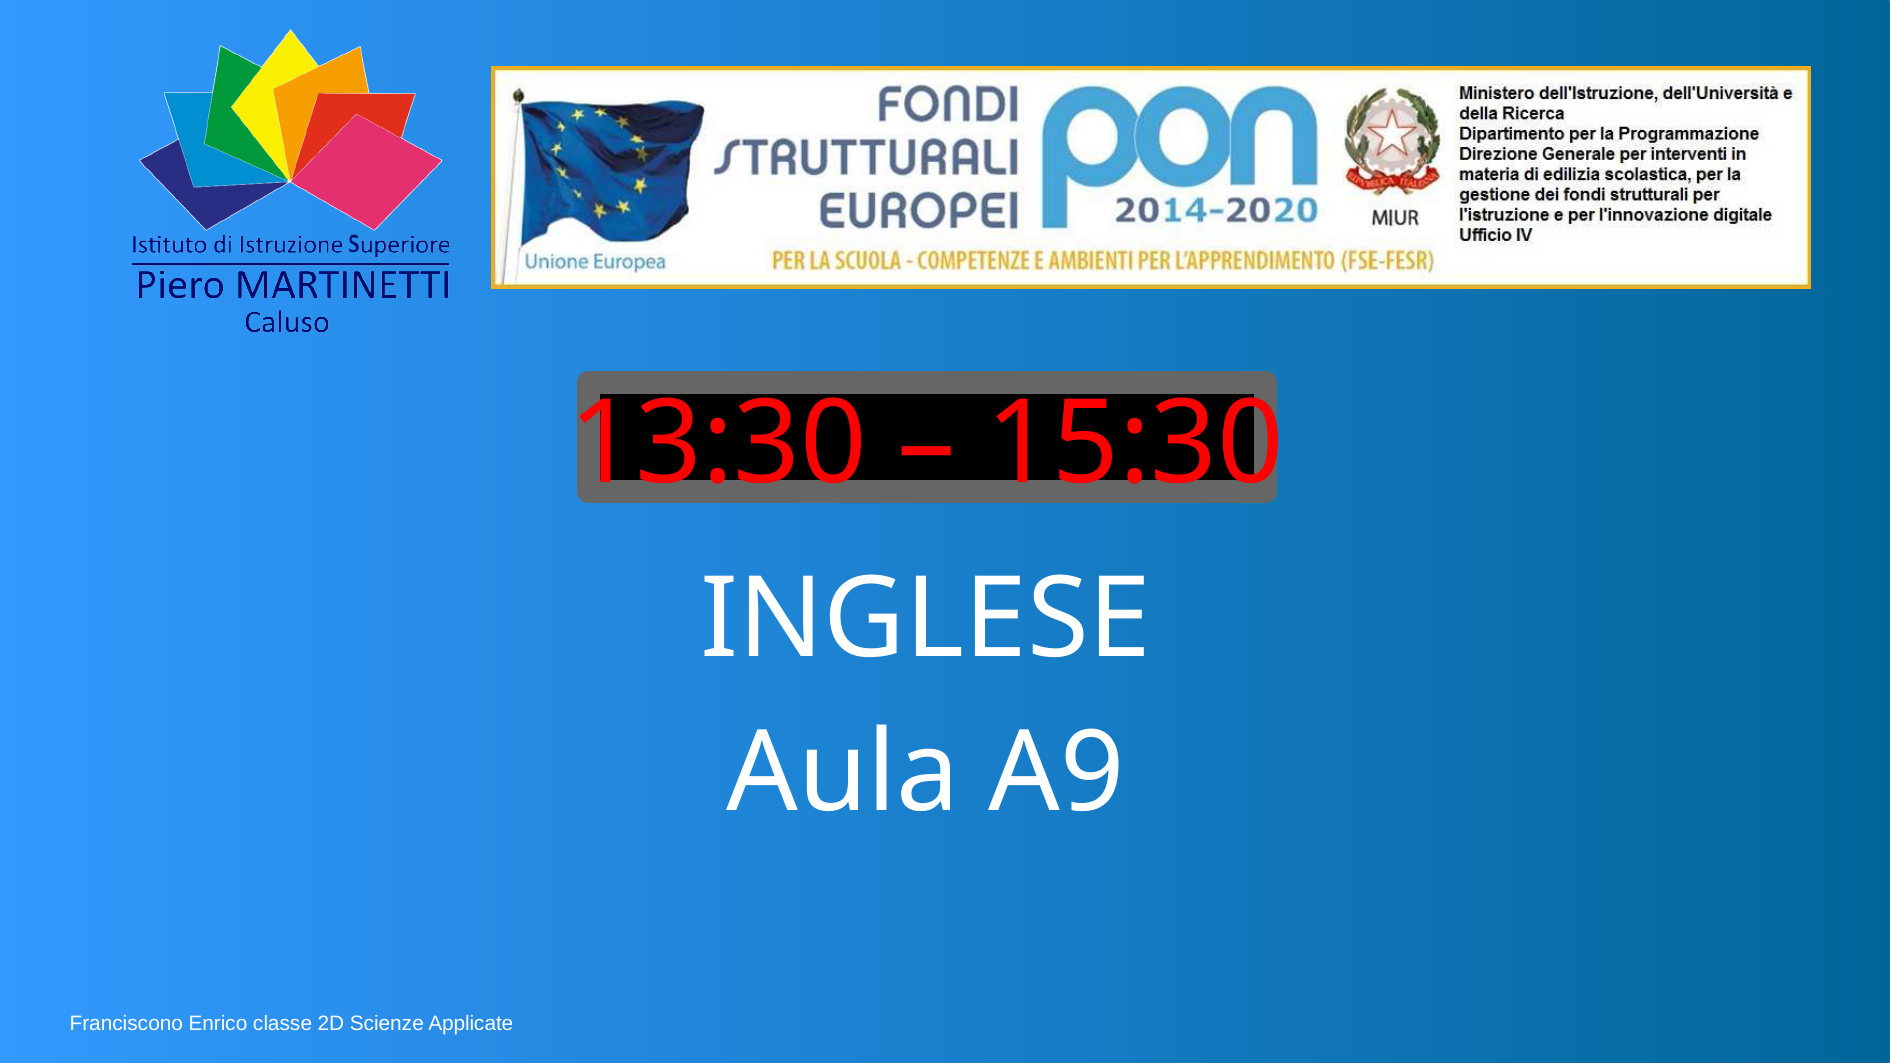

13:30 – 15:30
INGLESE
Aula A9
Franciscono Enrico classe 2D Scienze Applicate